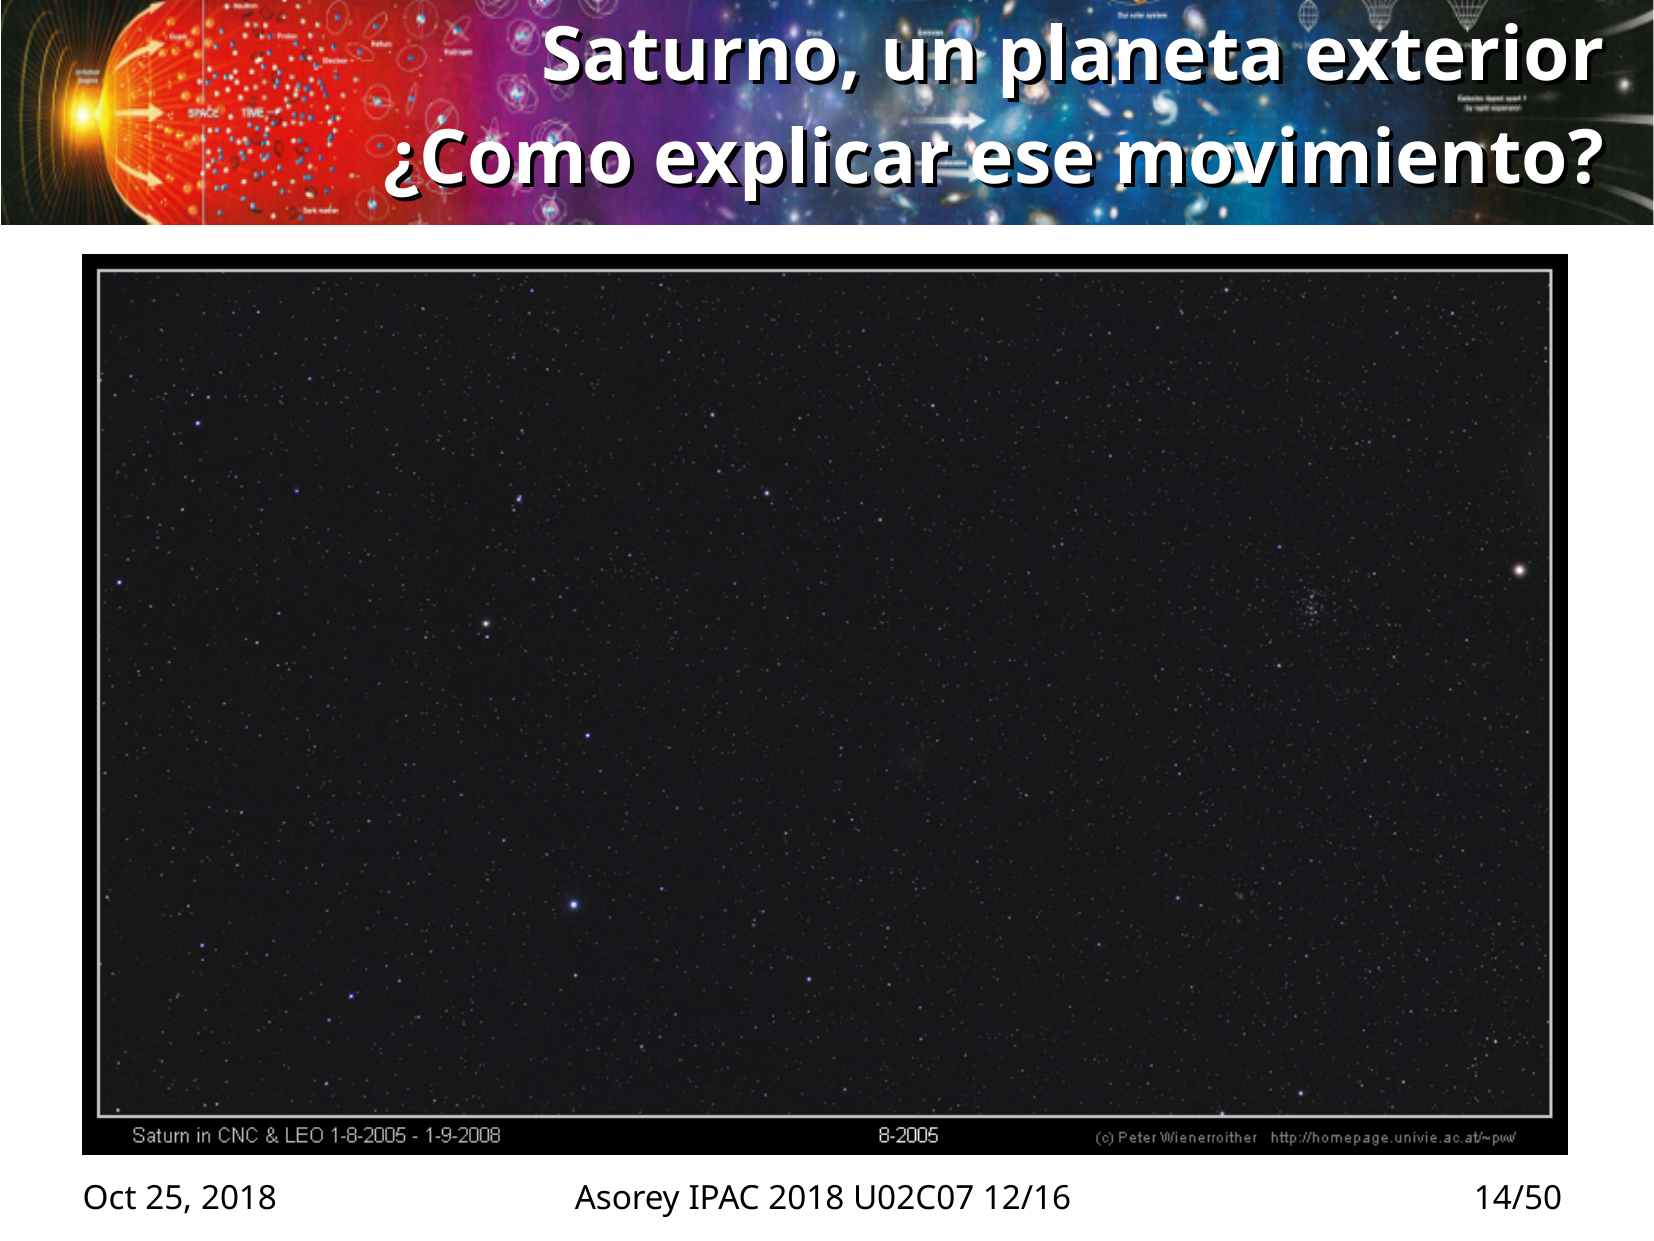

# Saturno, un planeta exterior ¿Como explicar ese movimiento?
Oct 25, 2018
Asorey IPAC 2018 U02C07 12/16
14